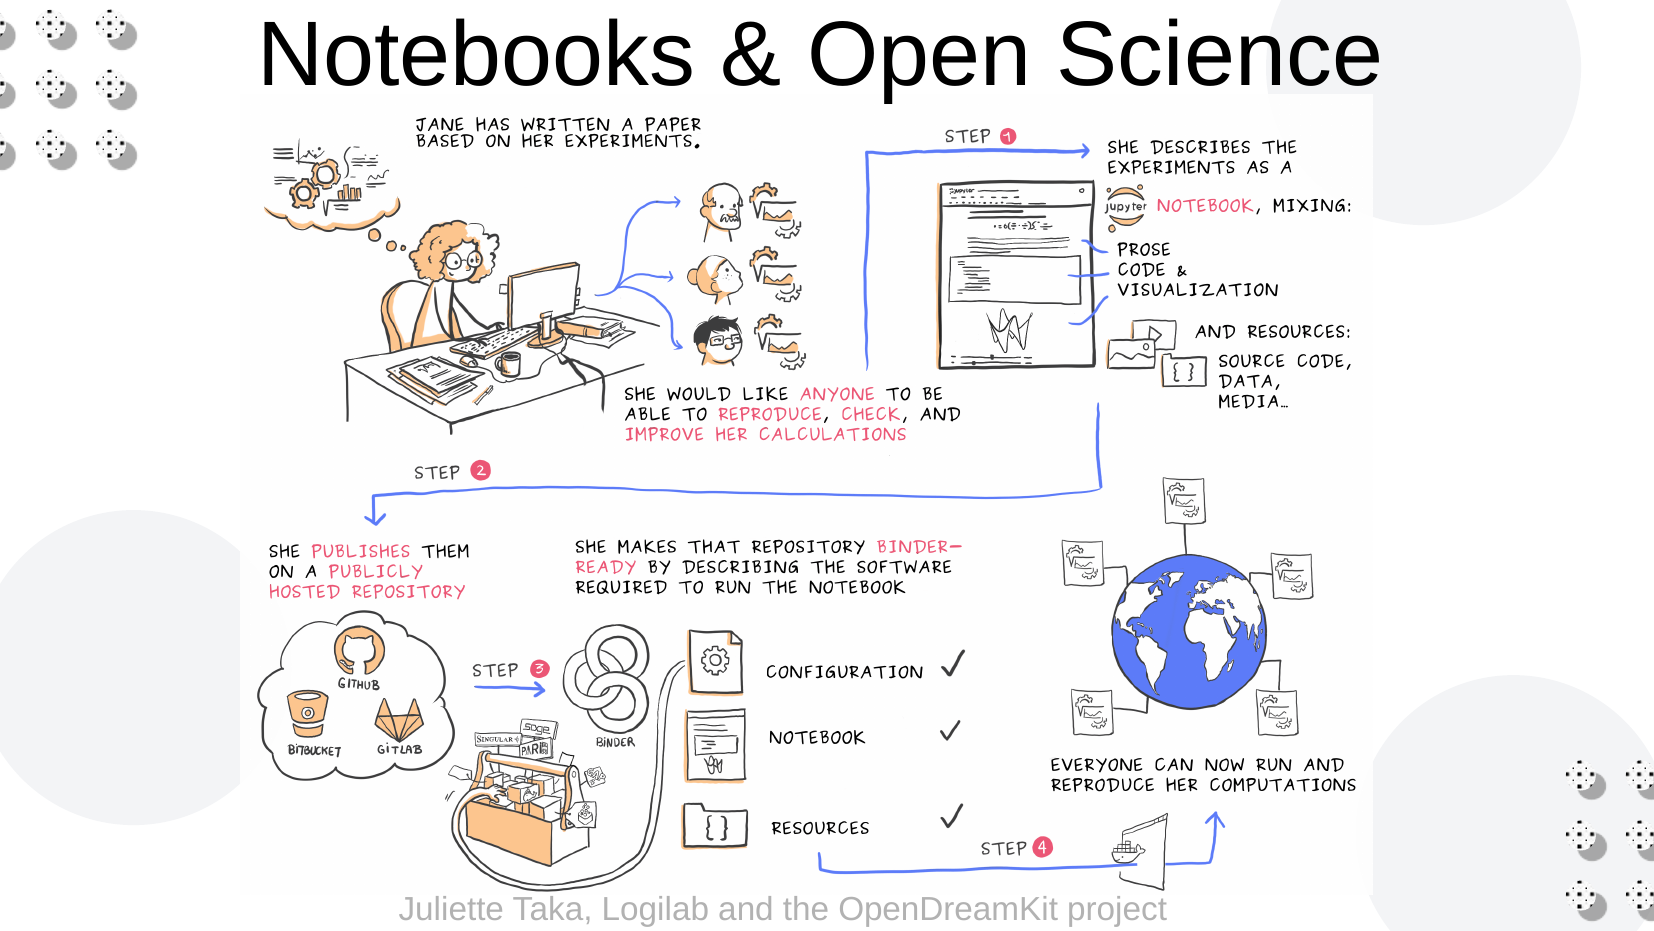

# Notebooks & Open Science
Juliette Taka, Logilab and the OpenDreamKit project